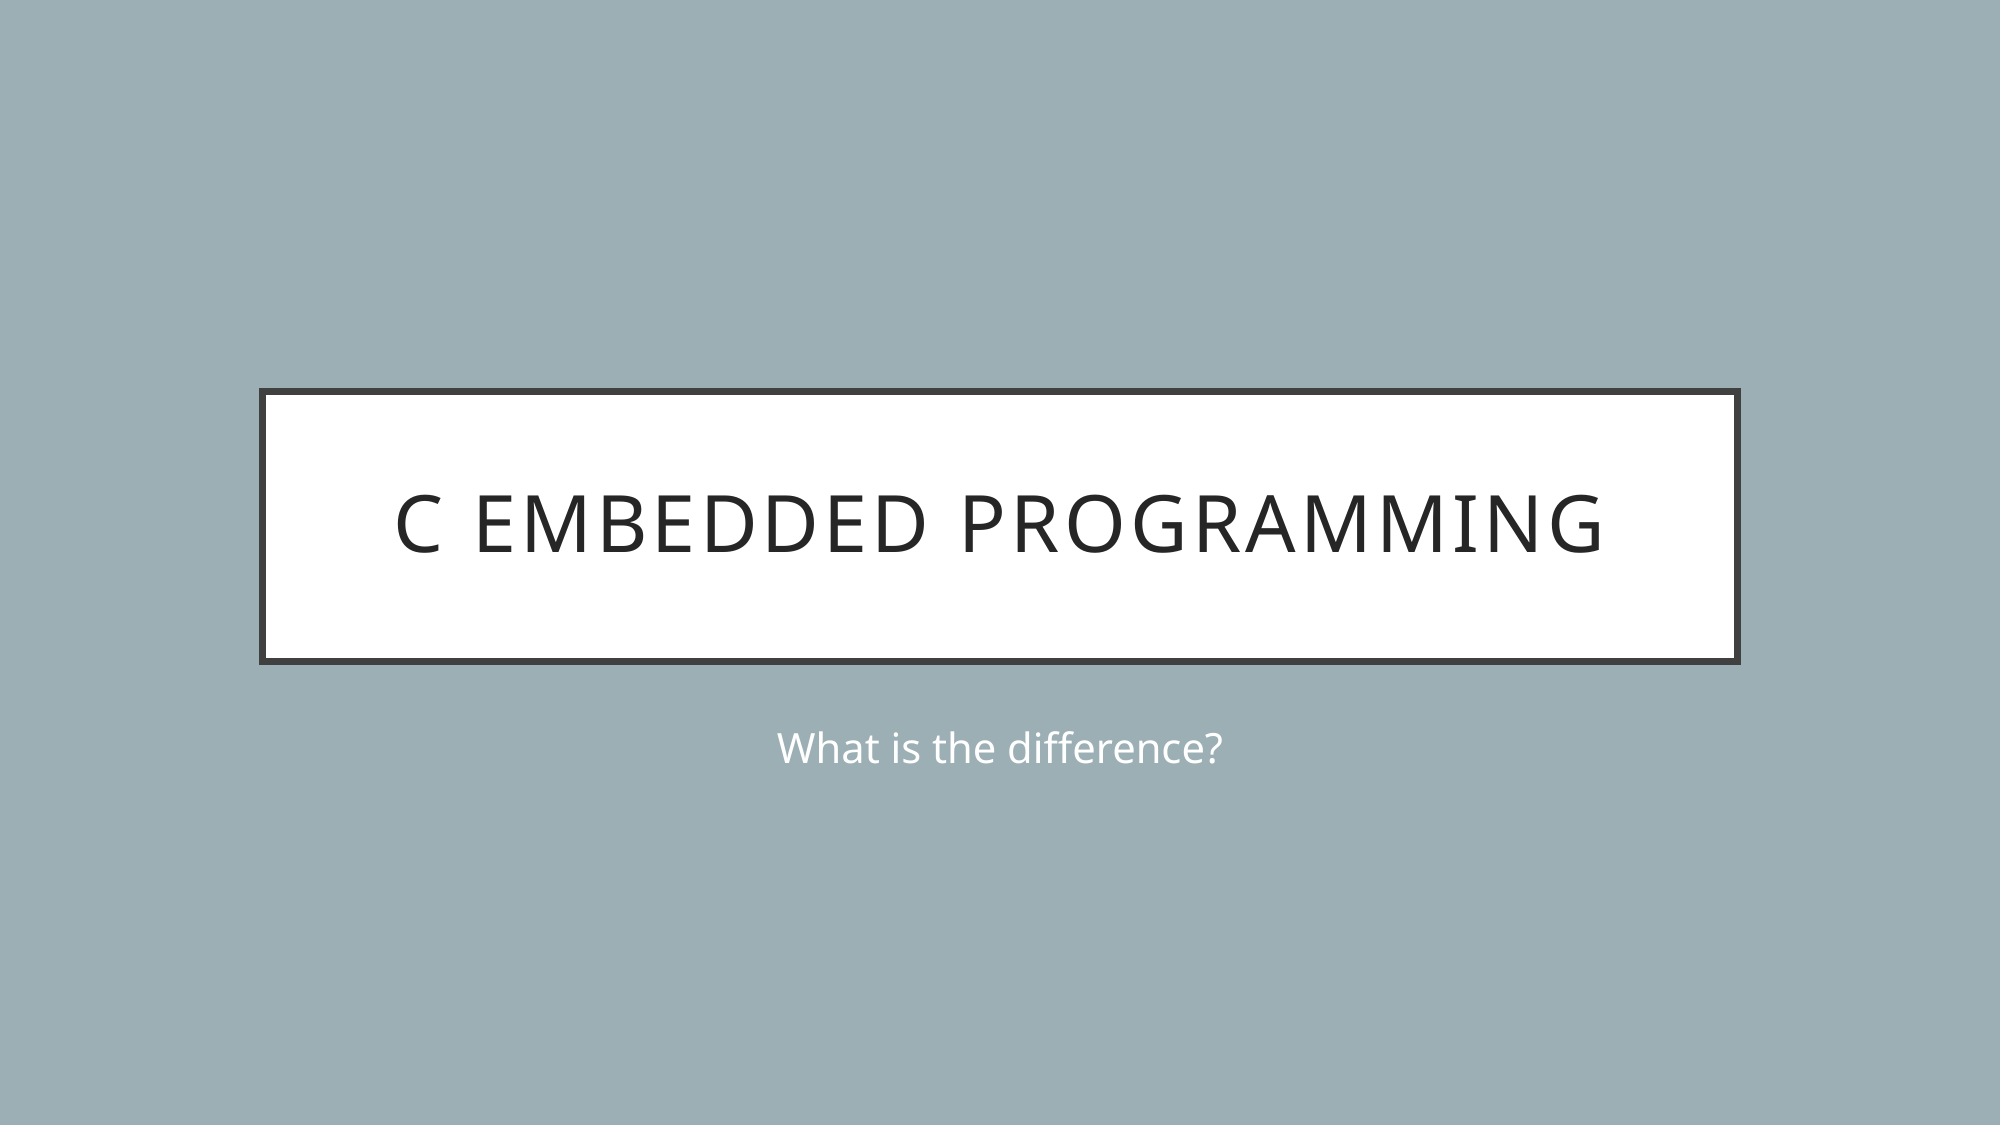

# C embedded programming
What is the difference?